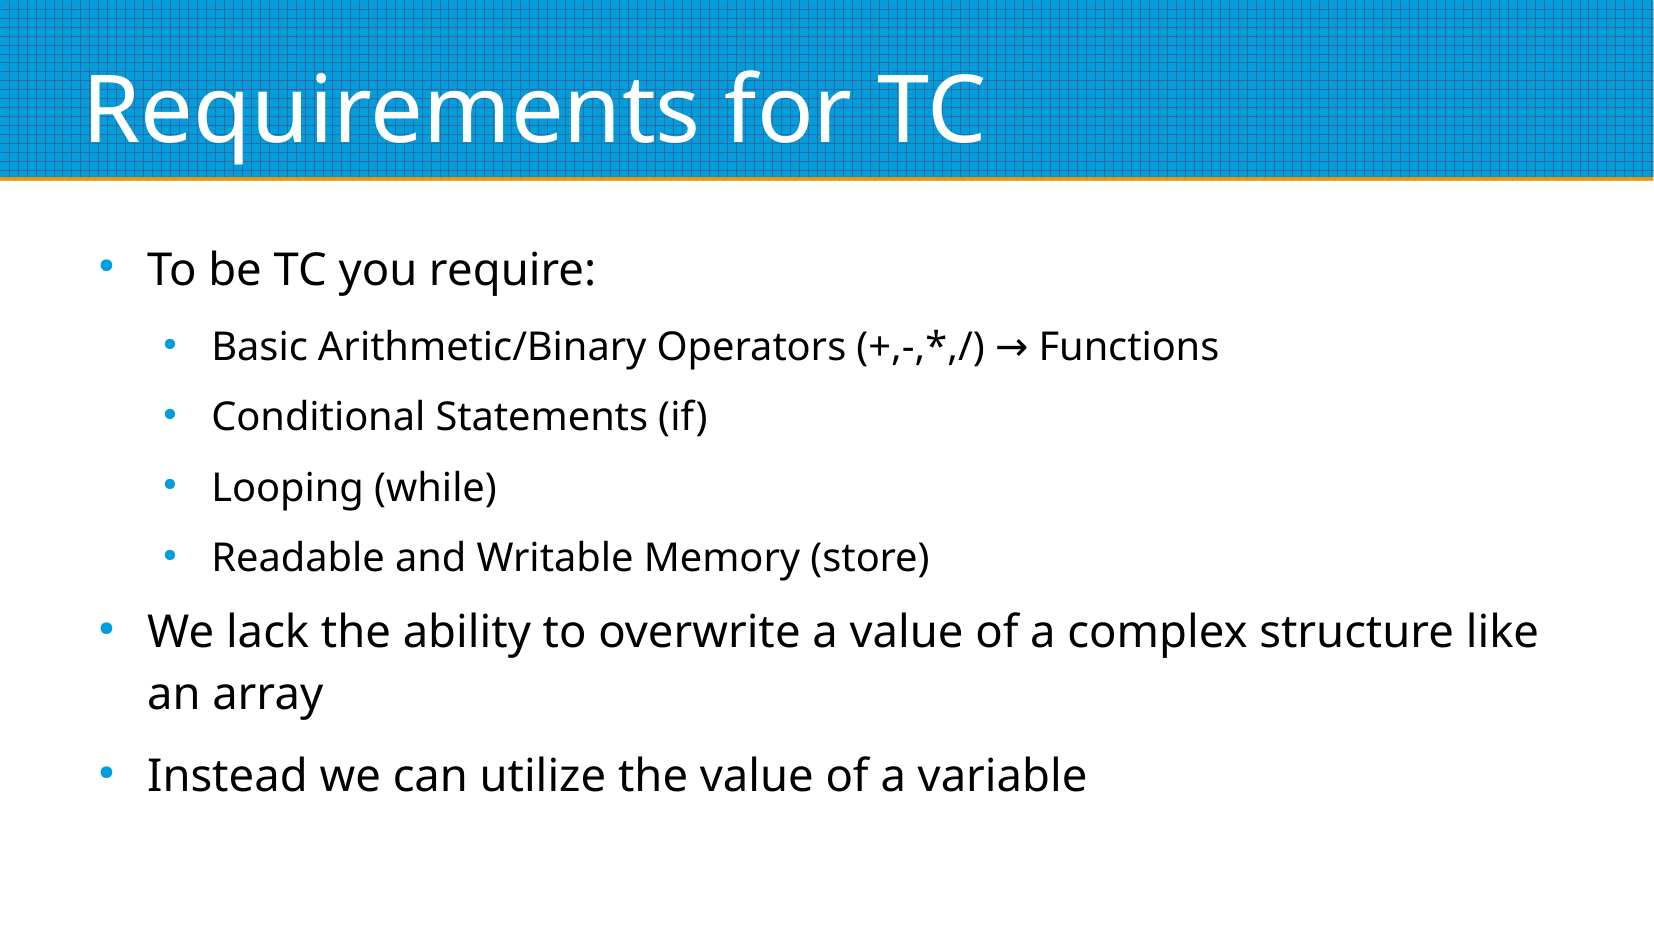

# Requirements for TC
To be TC you require:
Basic Arithmetic/Binary Operators (+,-,*,/) → Functions
Conditional Statements (if)
Looping (while)
Readable and Writable Memory (store)
We lack the ability to overwrite a value of a complex structure like an array
Instead we can utilize the value of a variable